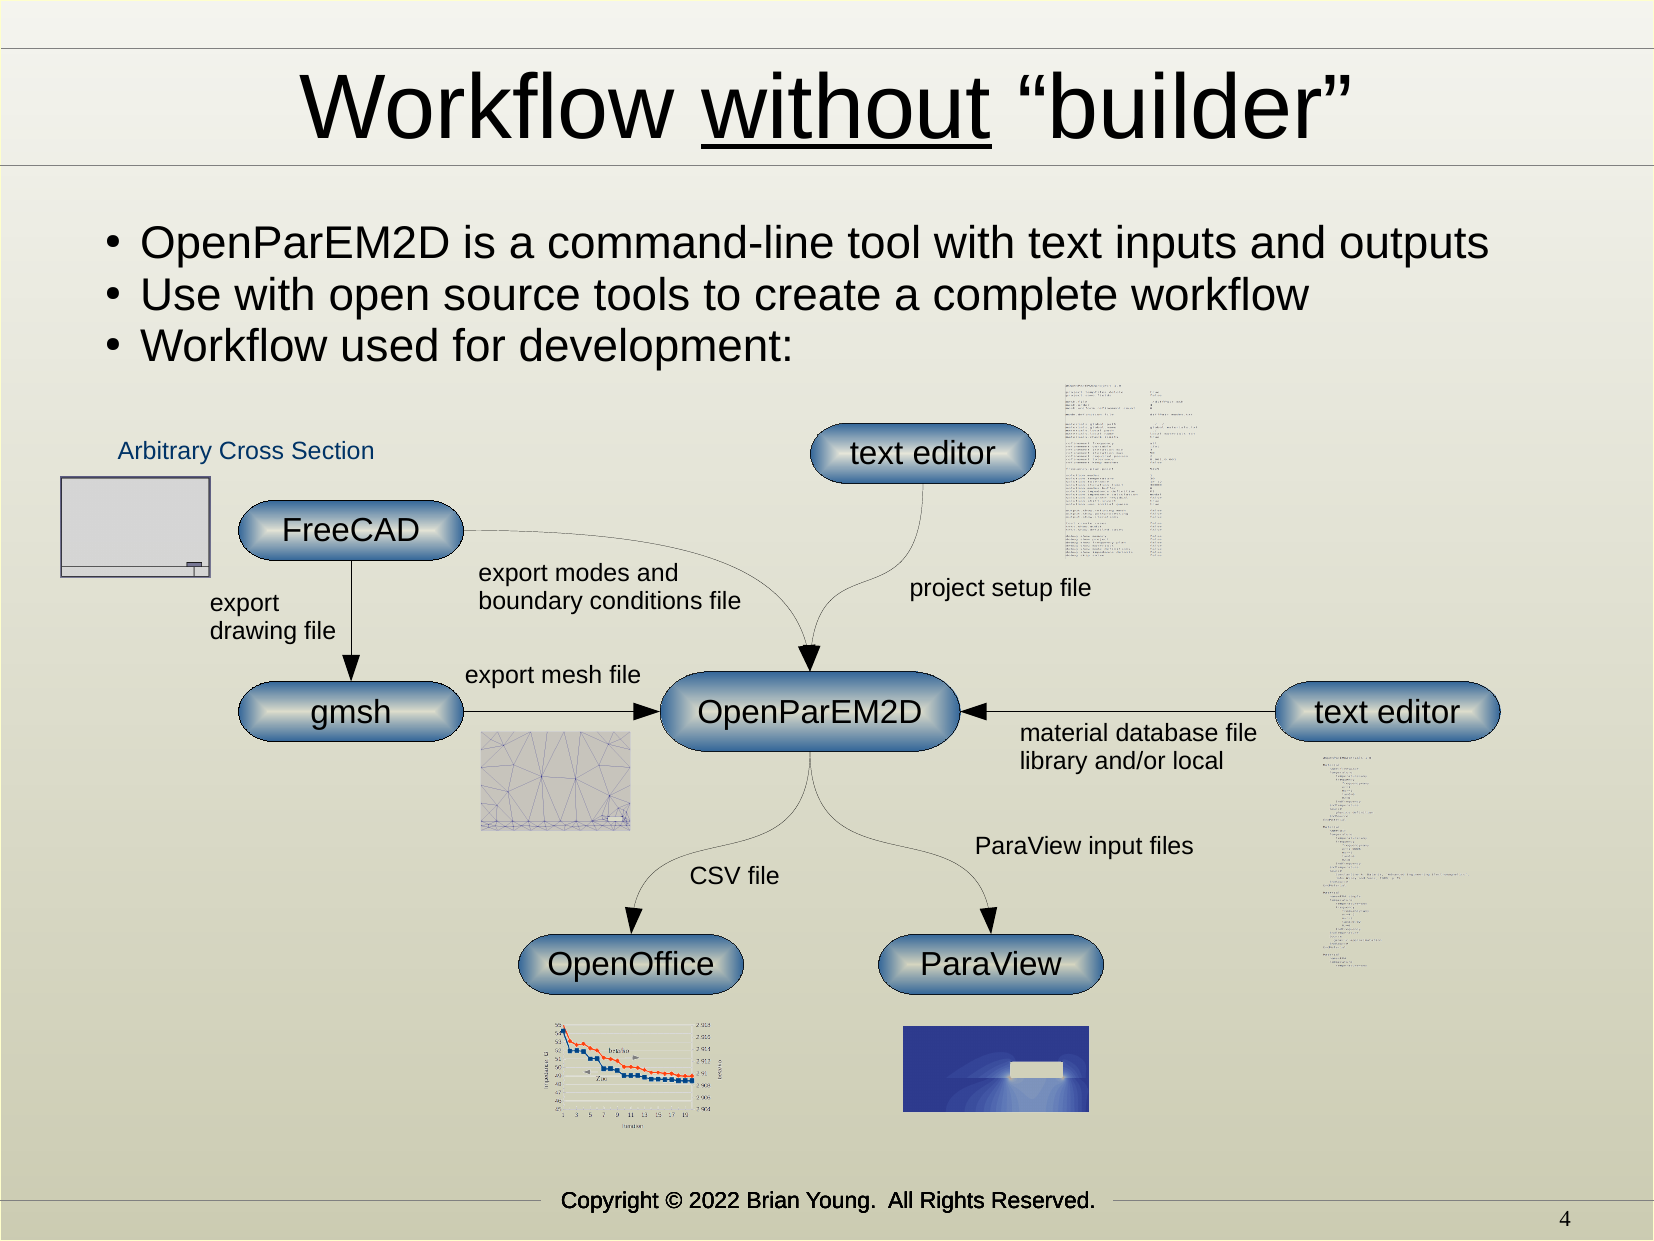

# Workflow without “builder”
OpenParEM2D is a command-line tool with text inputs and outputs
Use with open source tools to create a complete workflow
Workflow used for development:
text editor
Arbitrary Cross Section
FreeCAD
export modes and boundary conditions file
project setup file
export drawing file
export mesh file
OpenParEM2D
gmsh
text editor
material database file
library and/or local
ParaView input files
CSV file
OpenOffice
ParaView
4